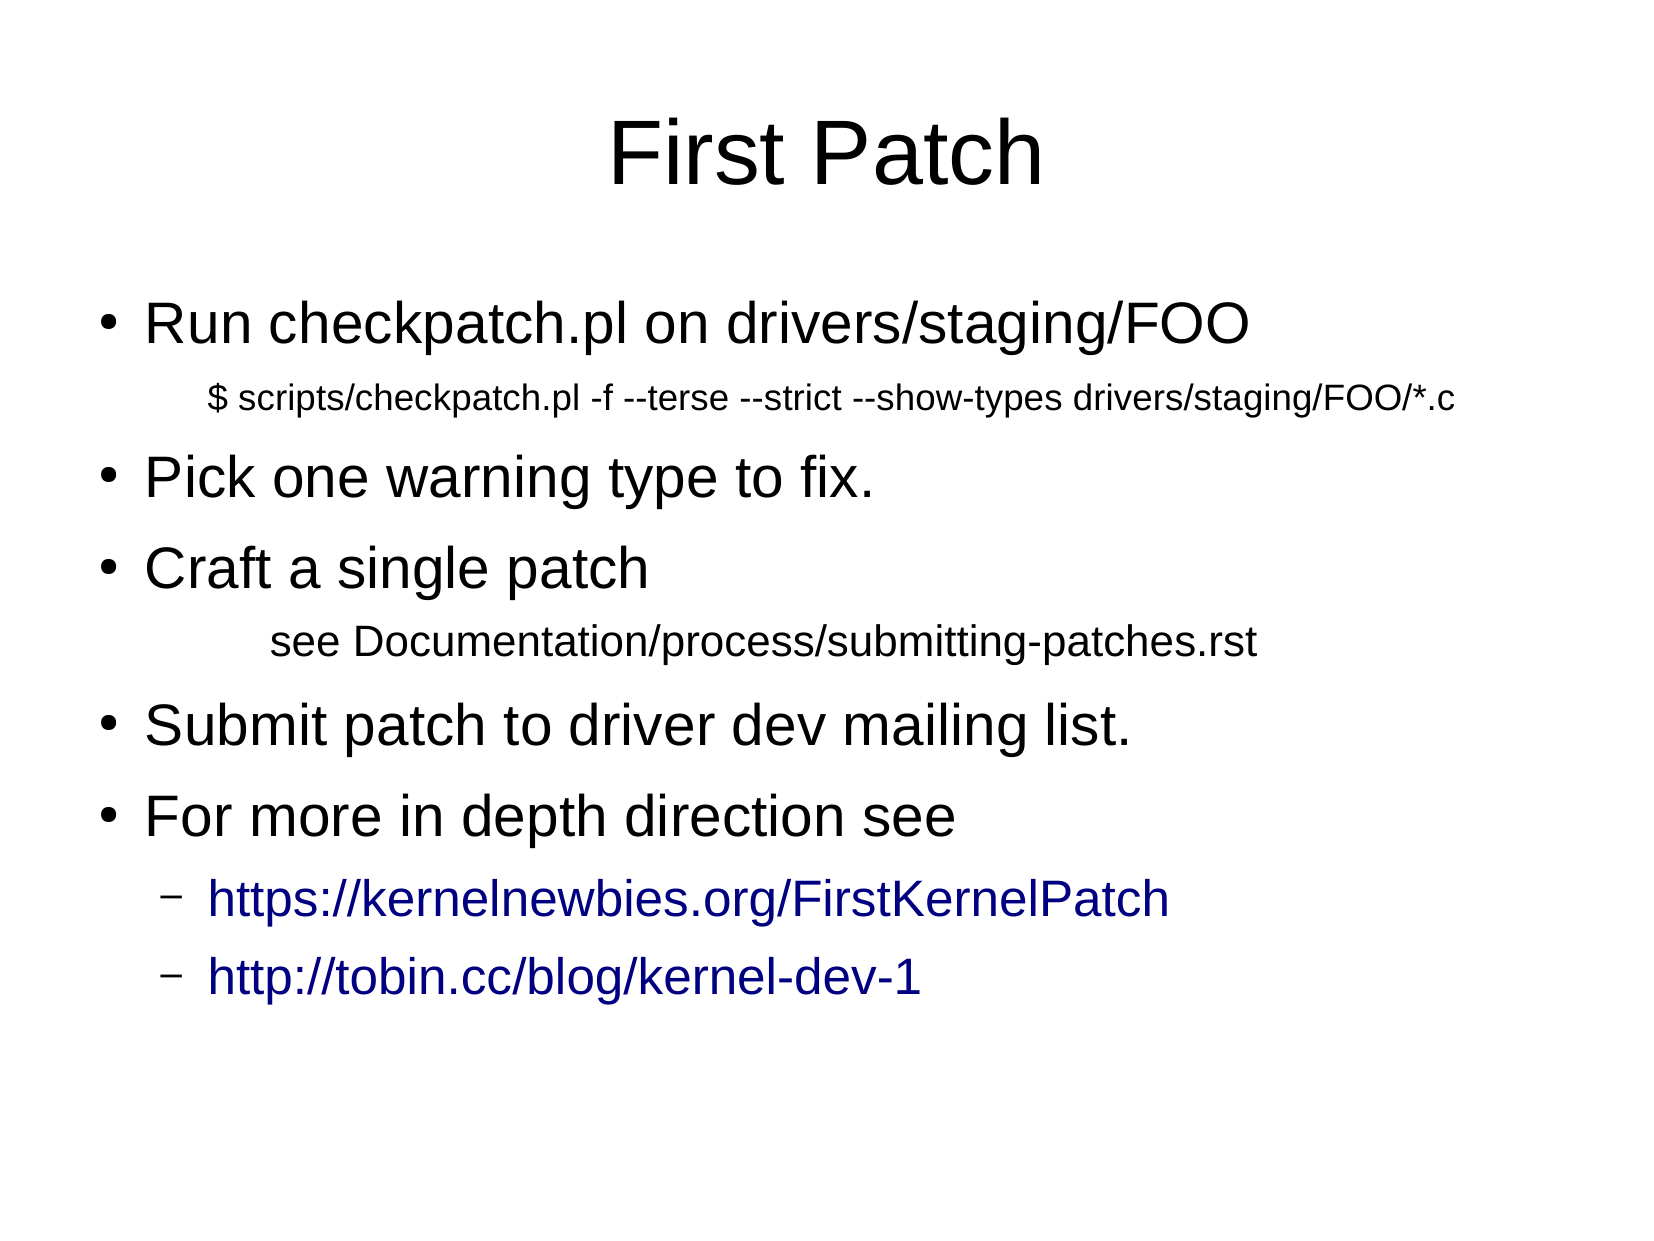

# First Patch
Run checkpatch.pl on drivers/staging/FOO
$ scripts/checkpatch.pl -f --terse --strict --show-types drivers/staging/FOO/*.c
Pick one warning type to fix.
Craft a single patch
see Documentation/process/submitting-patches.rst
Submit patch to driver dev mailing list.
For more in depth direction see
https://kernelnewbies.org/FirstKernelPatch
http://tobin.cc/blog/kernel-dev-1